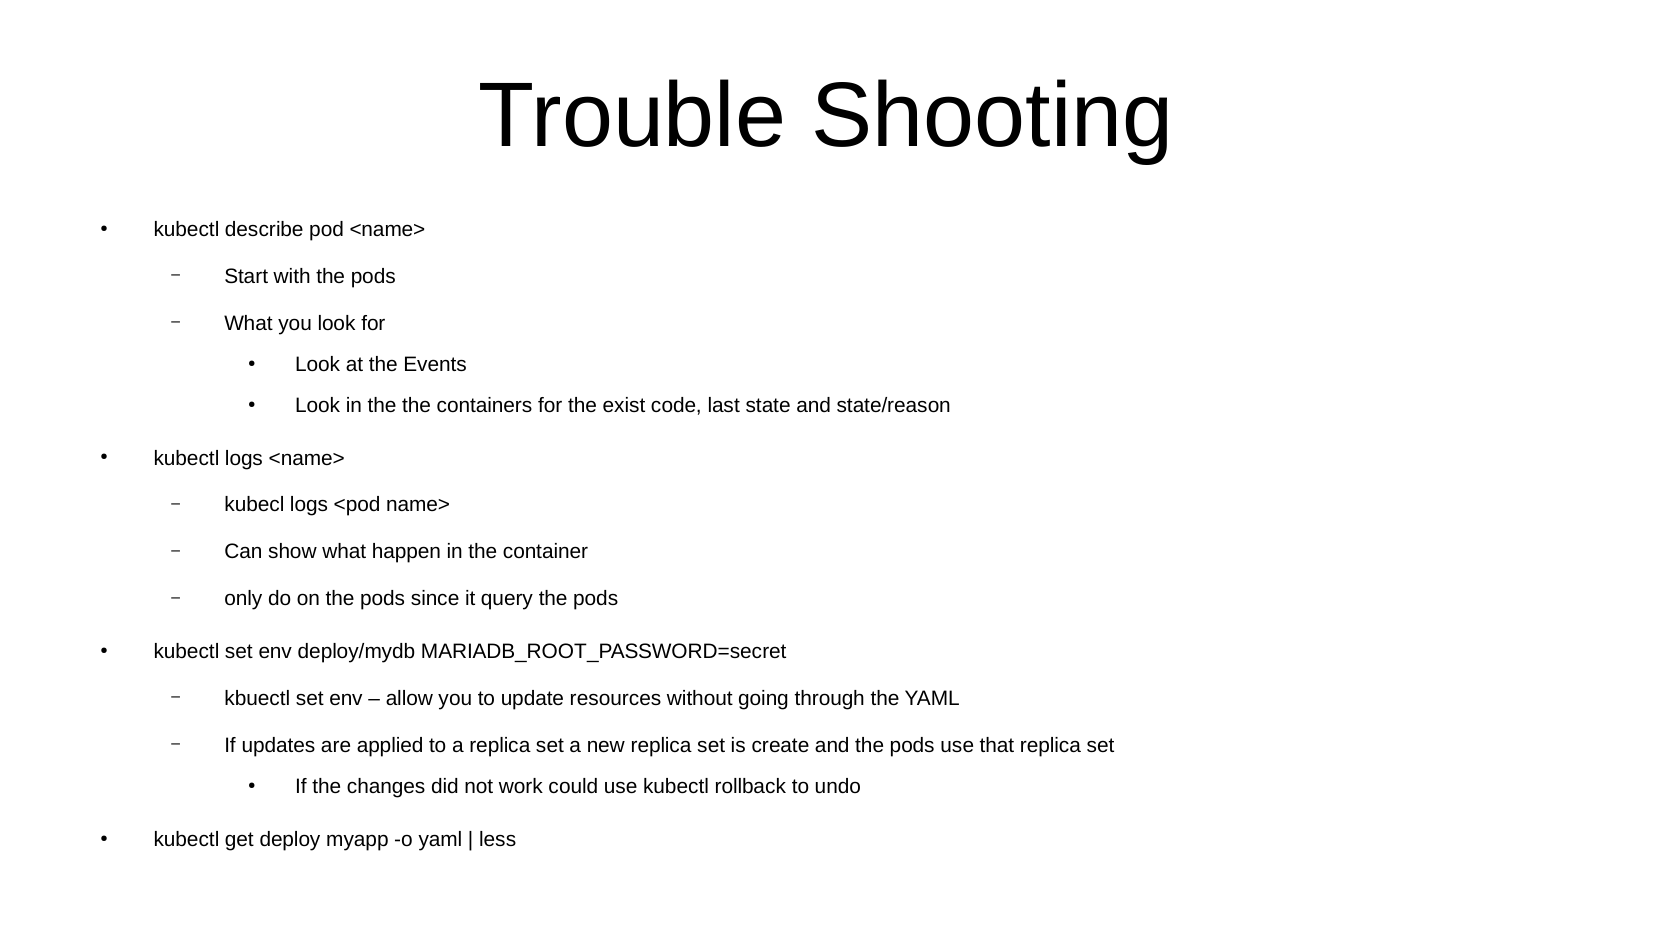

# Trouble Shooting
kubectl describe pod <name>
Start with the pods
What you look for
Look at the Events
Look in the the containers for the exist code, last state and state/reason
kubectl logs <name>
kubecl logs <pod name>
Can show what happen in the container
only do on the pods since it query the pods
kubectl set env deploy/mydb MARIADB_ROOT_PASSWORD=secret
kbuectl set env – allow you to update resources without going through the YAML
If updates are applied to a replica set a new replica set is create and the pods use that replica set
If the changes did not work could use kubectl rollback to undo
kubectl get deploy myapp -o yaml | less